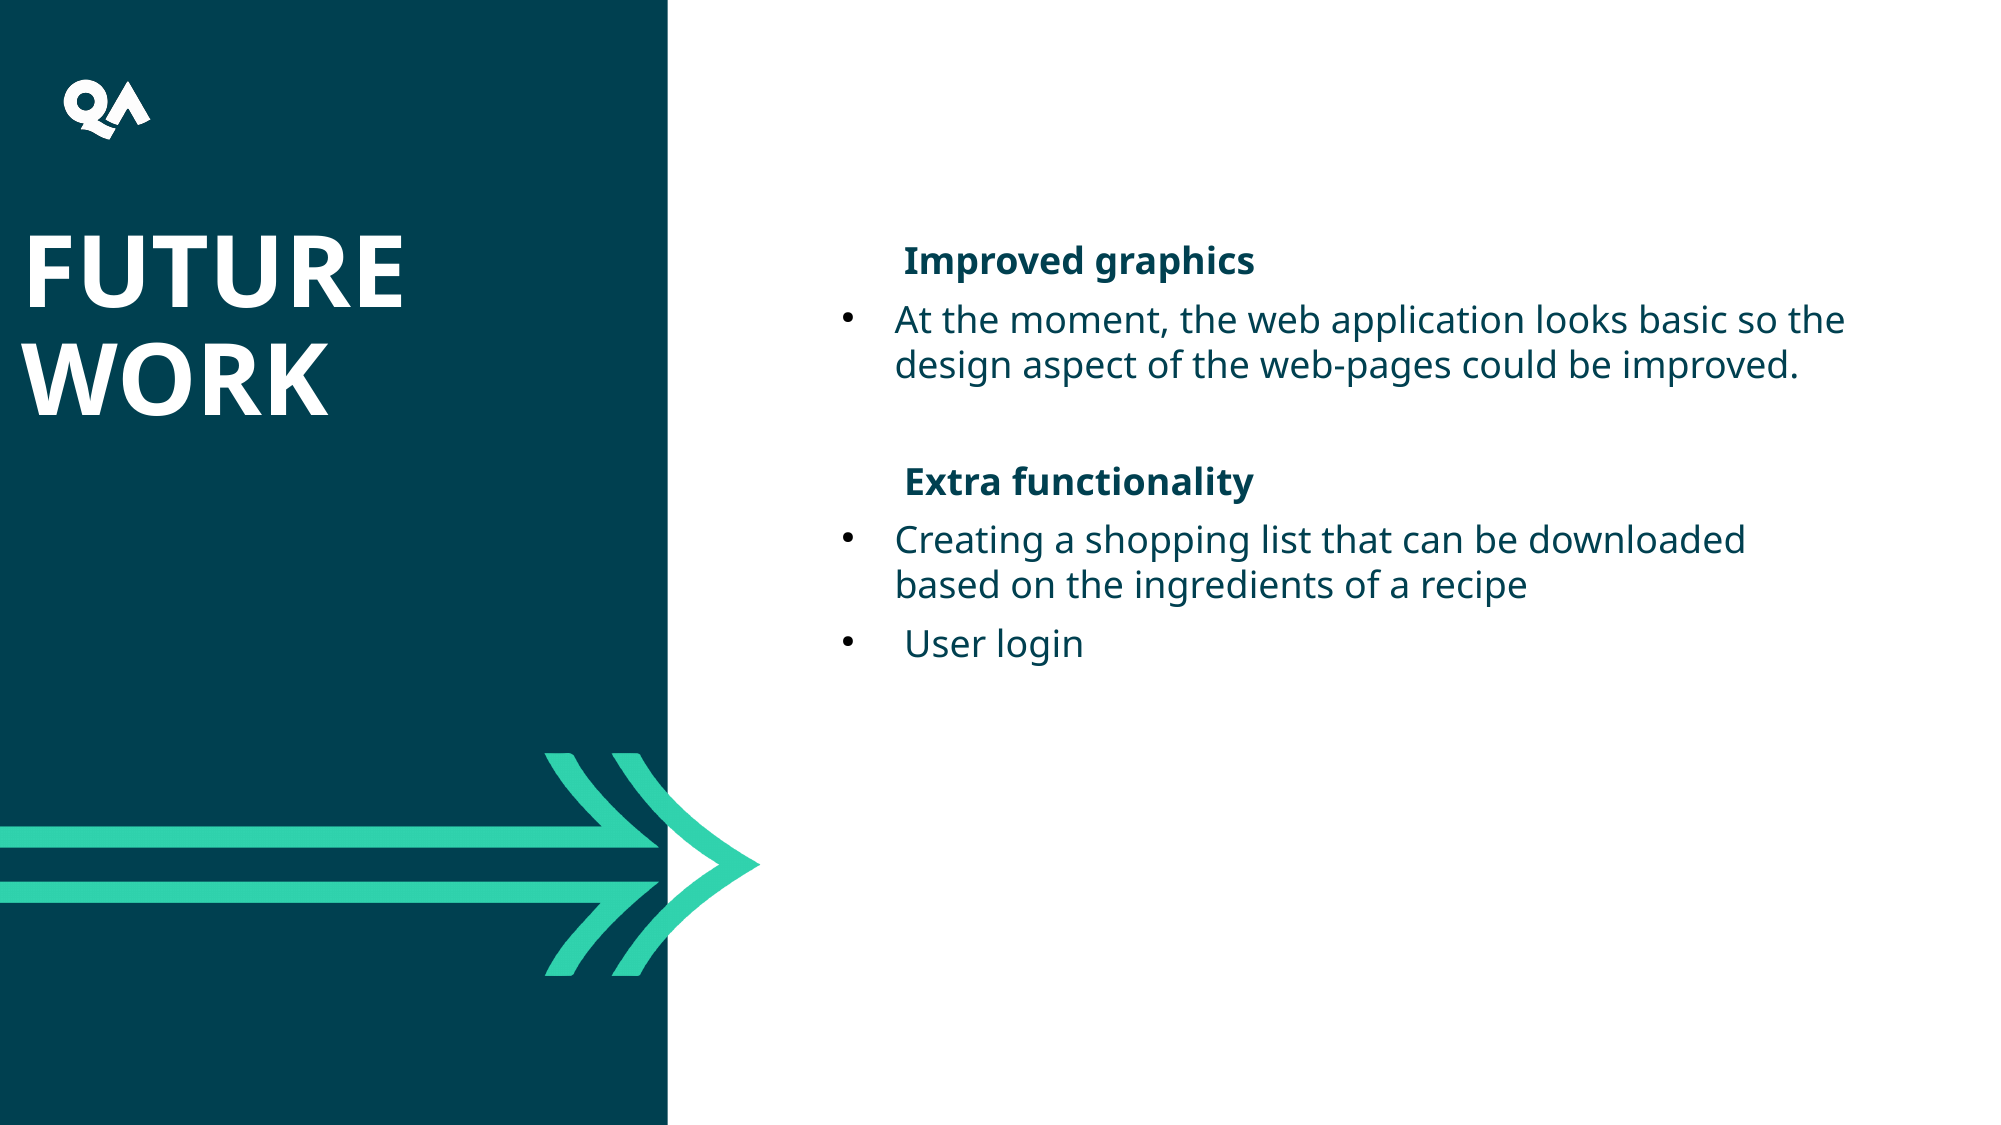

# Future work
 Improved graphics
At the moment, the web application looks basic so the design aspect of the web-pages could be improved.
 Extra functionality
Creating a shopping list that can be downloaded based on the ingredients of a recipe
 User login